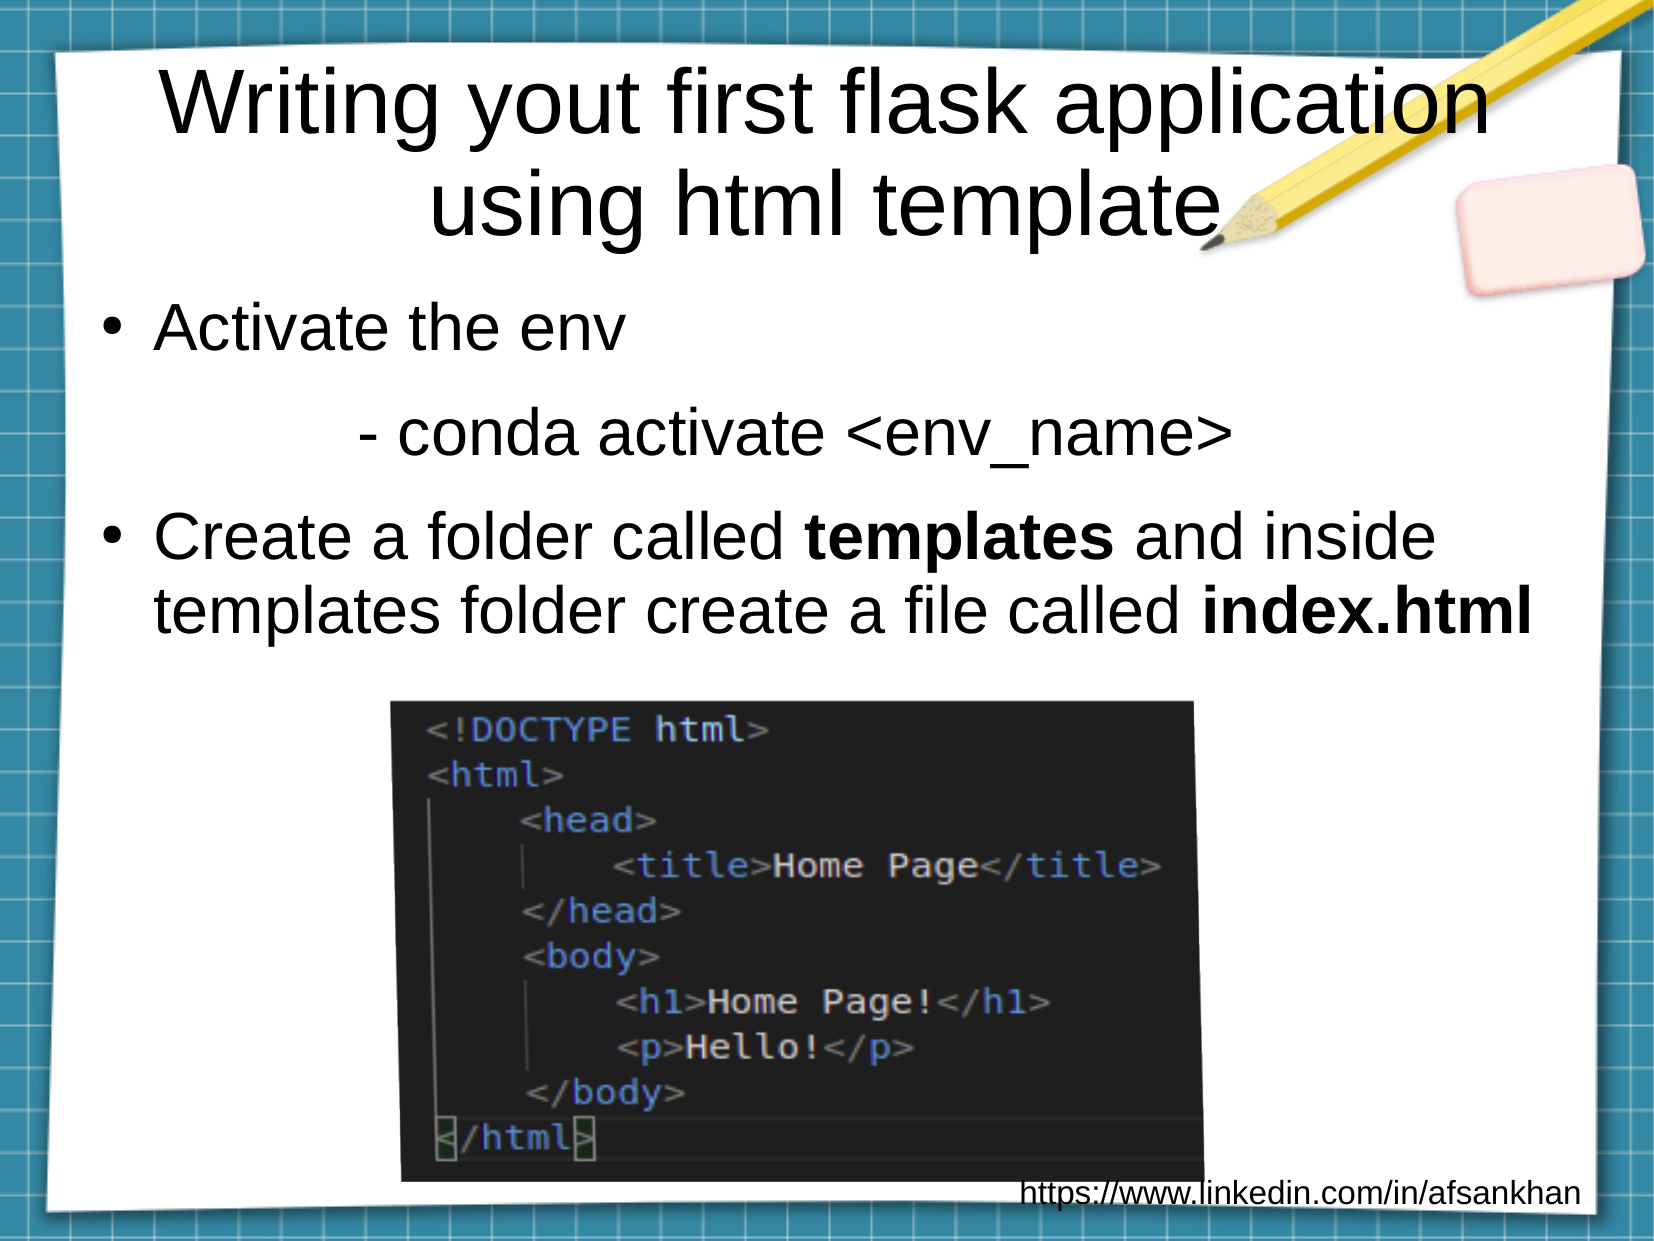

# Writing yout first flask application using html template
Activate the env
 - conda activate <env_name>
Create a folder called templates and inside templates folder create a file called index.html
https://www.linkedin.com/in/afsankhan